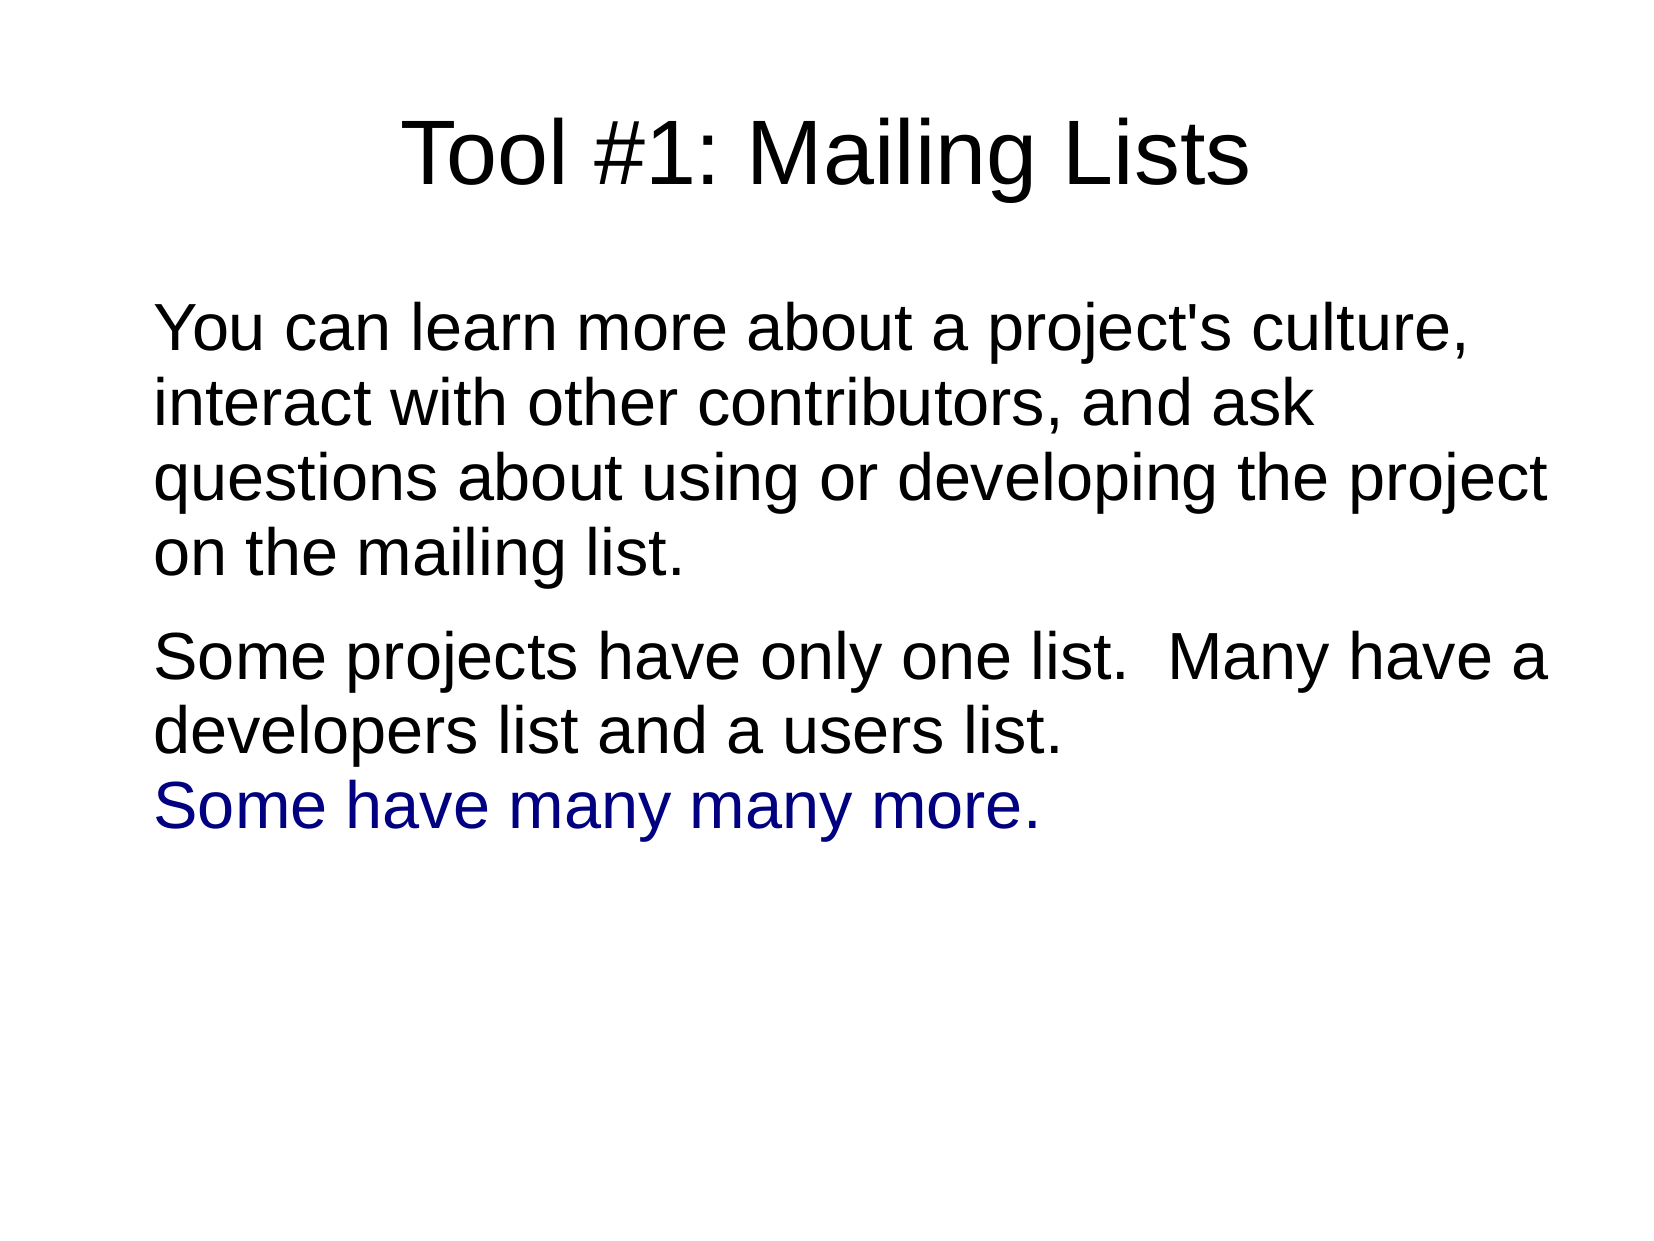

# Tool #1: Mailing Lists
You can learn more about a project's culture, interact with other contributors, and ask questions about using or developing the project on the mailing list.
Some projects have only one list. Many have a developers list and a users list. Some have many many more.